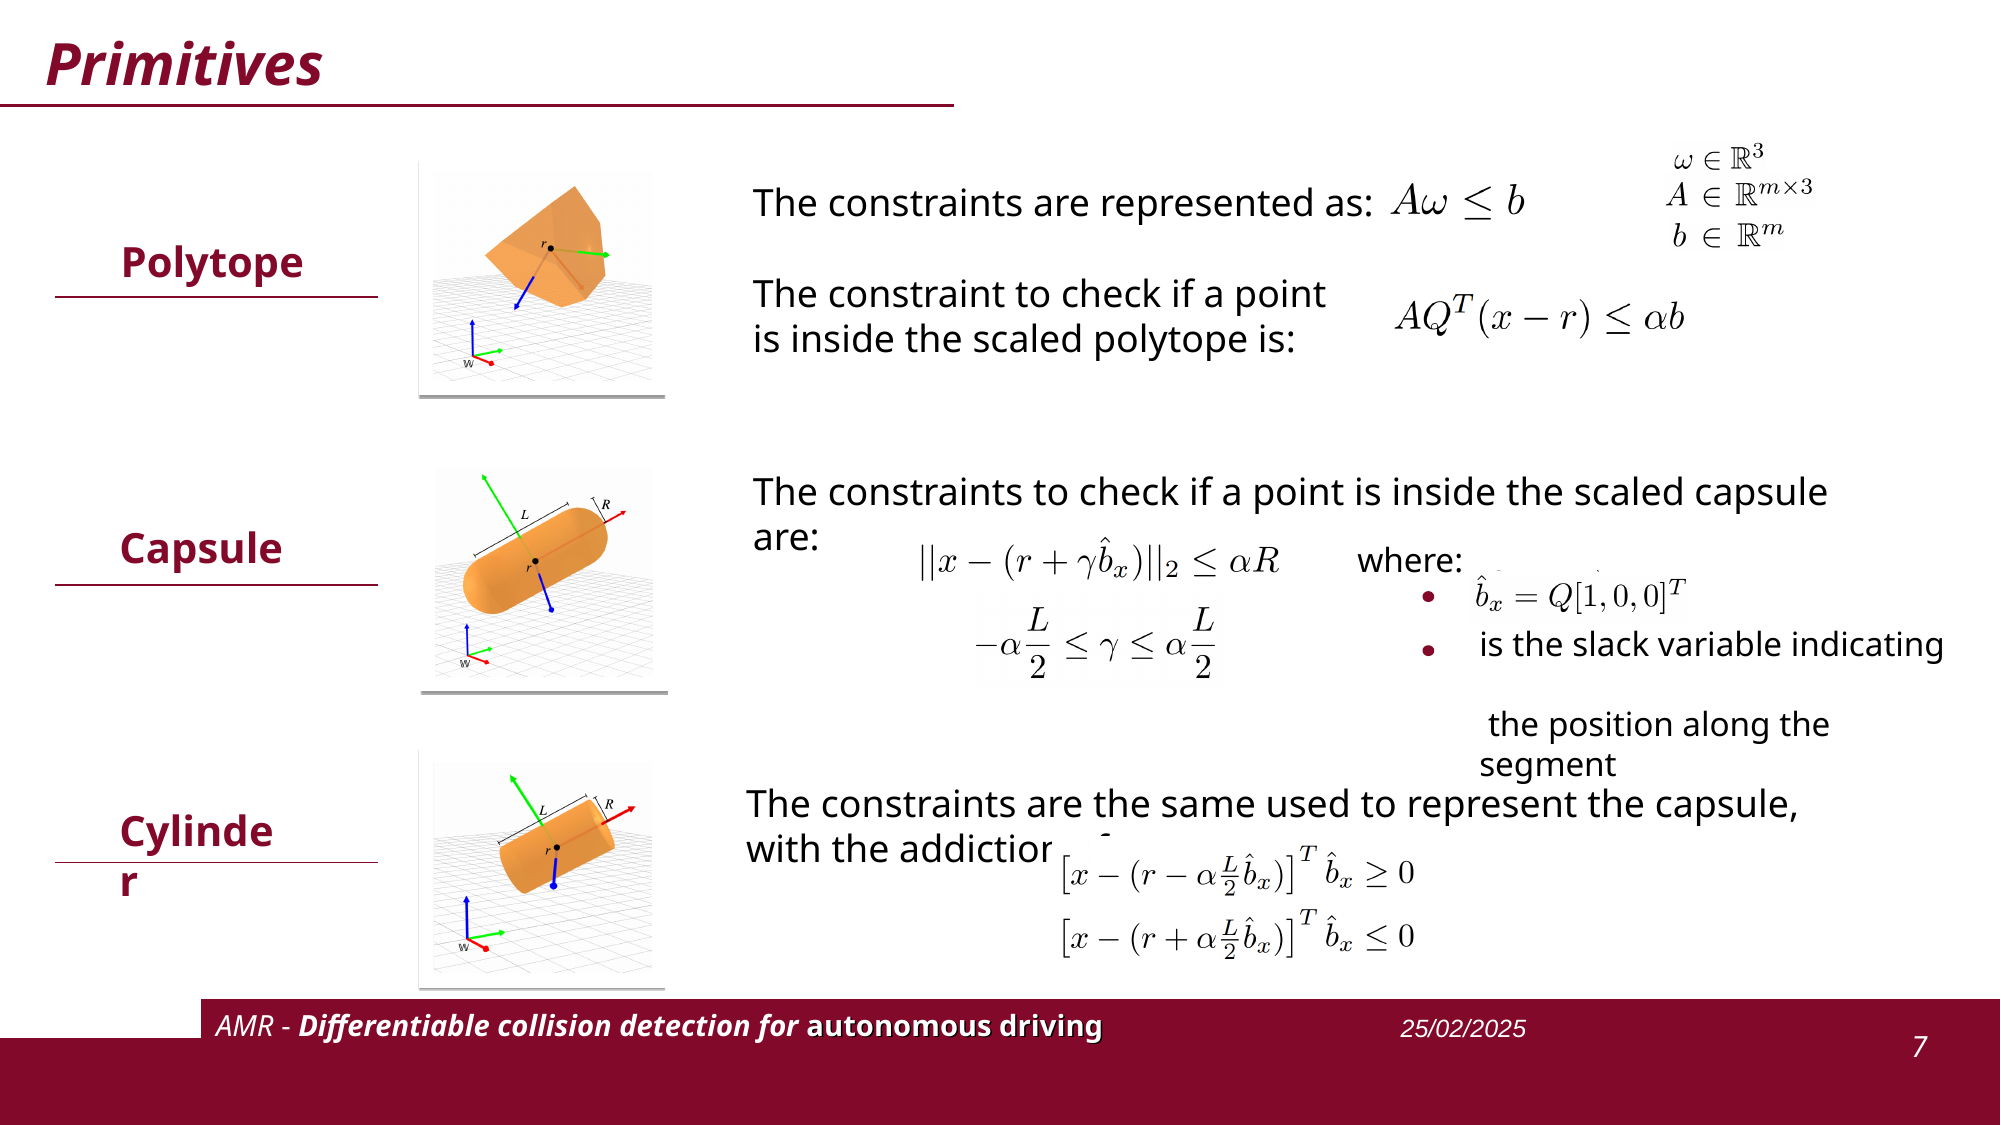

Primitives
The constraints are represented as:
Polytope
The constraint to check if a point
is inside the scaled polytope is:
The constraints to check if a point is inside the scaled capsule are:
Capsule
where:
is the slack variable indicating
 the position along the segment
The constraints are the same used to represent the capsule, with the addiction of:
Cylinder
AMR - Differentiable collision detection for autonomous driving
25/02/2025